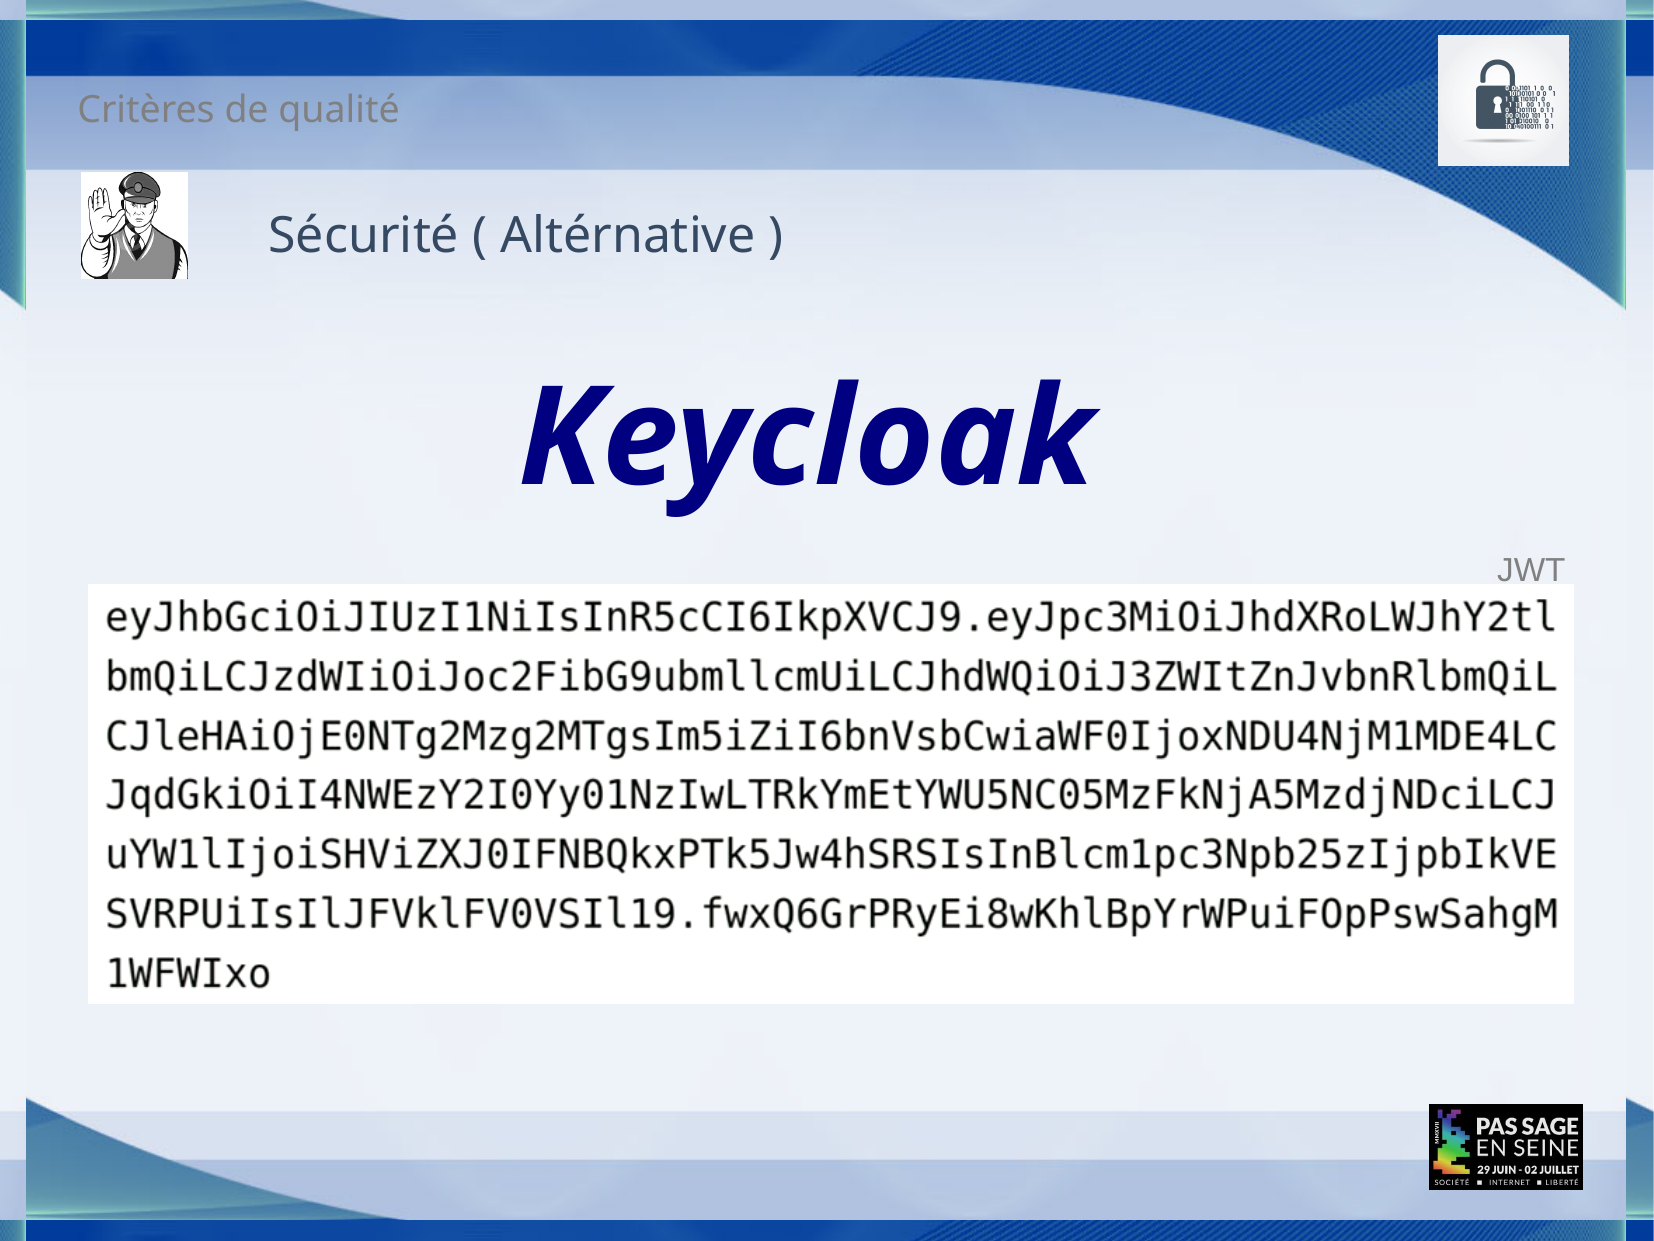

Critères de qualité
# Sécurité ( Altérnative )
Keycloak
JWT